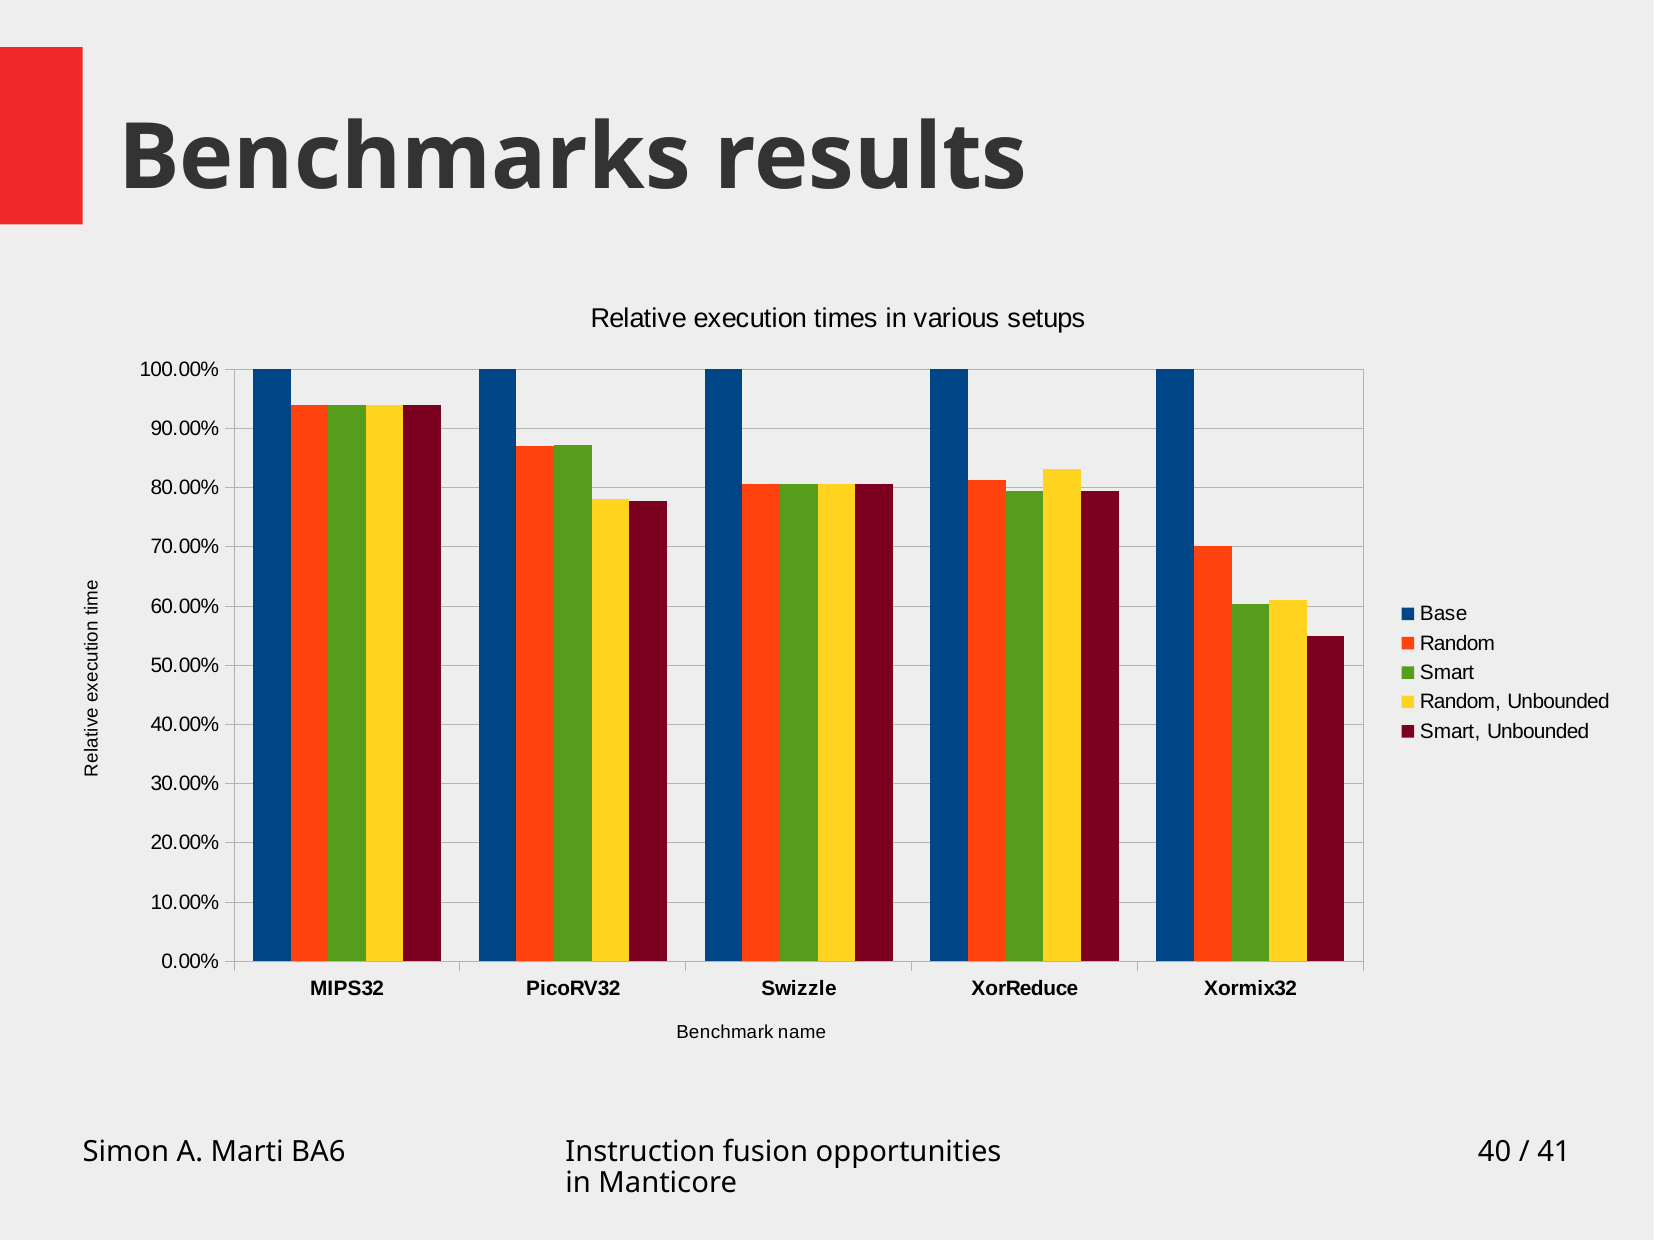

# Benchmarks results
### Chart: Relative execution times in various setups
| Category | Base | Random | Smart | Random, Unbounded | Smart, Unbounded |
|---|---|---|---|---|---|
| MIPS32 | 1.0 | 0.9403 | 0.9403 | 0.94 | 0.9403 |
| PicoRV32 | 1.0 | 0.8713 | 0.8728 | 0.7816 | 0.7781 |
| Swizzle | 1.0 | 0.807 | 0.807 | 0.807 | 0.807 |
| XorReduce | 1.0 | 0.8131 | 0.7944 | 0.8318 | 0.7944 |
| Xormix32 | 1.0 | 0.7019 | 0.604 | 0.6112 | 0.5503 |Simon A. Marti BA6
Instruction fusion opportunities in Manticore
40